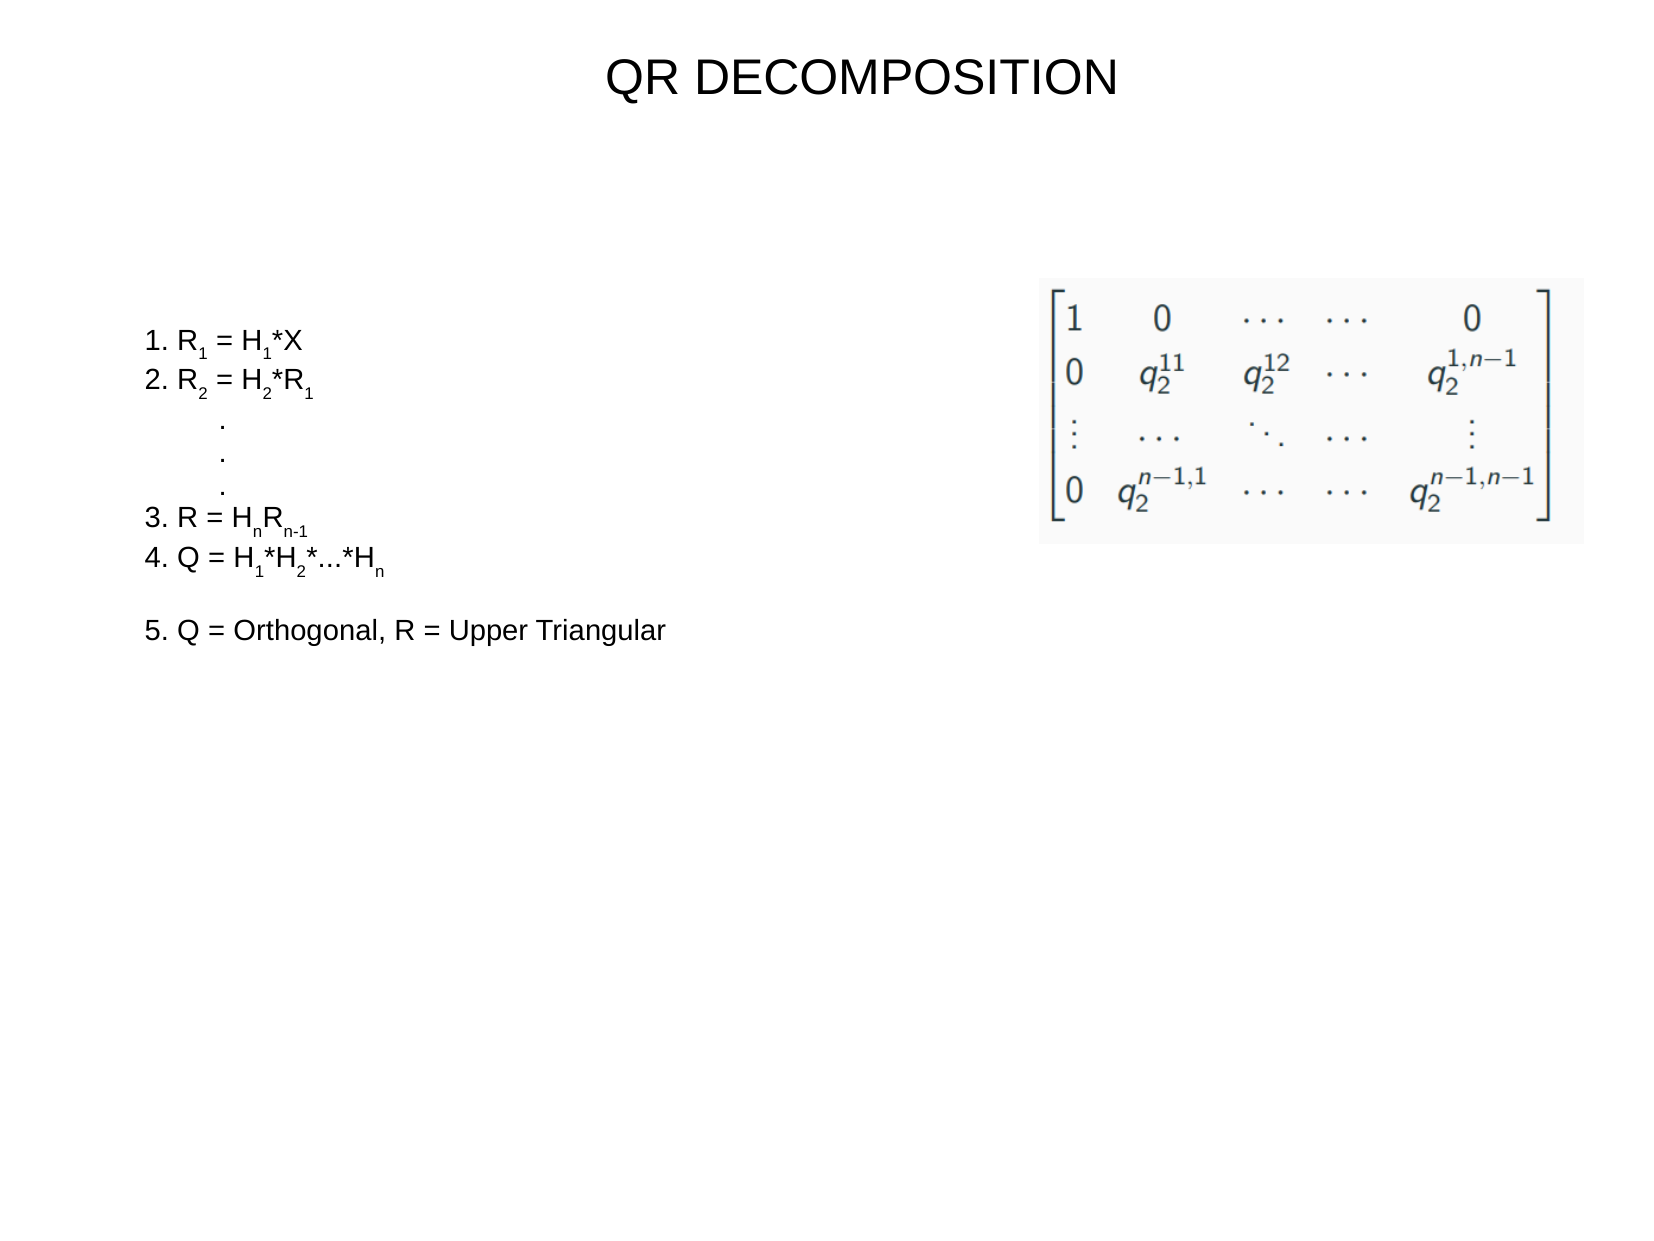

# QR DECOMPOSITION
1. R1 = H1*X
2. R2 = H2*R1
	.
	.
	.
3. R = HnRn-1
4. Q = H1*H2*...*Hn
5. Q = Orthogonal, R = Upper Triangular